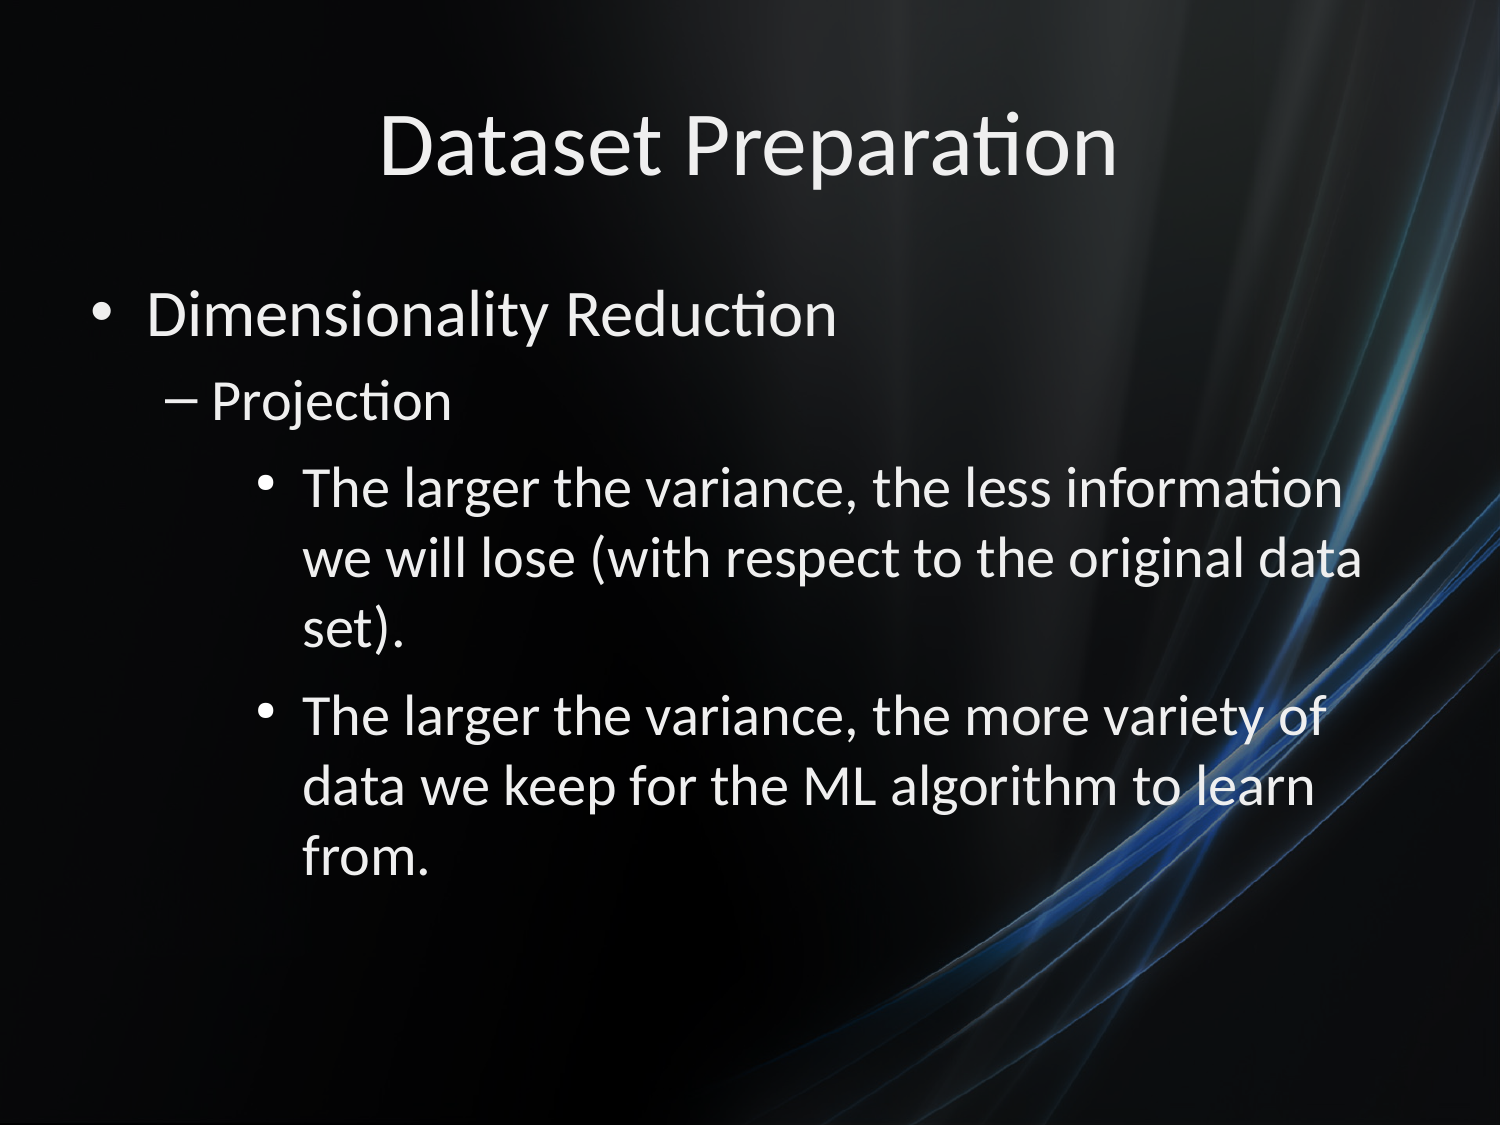

# Dataset Preparation
Dimensionality Reduction
Projection
The larger the variance, the less information we will lose (with respect to the original data set).
The larger the variance, the more variety of data we keep for the ML algorithm to learn from.